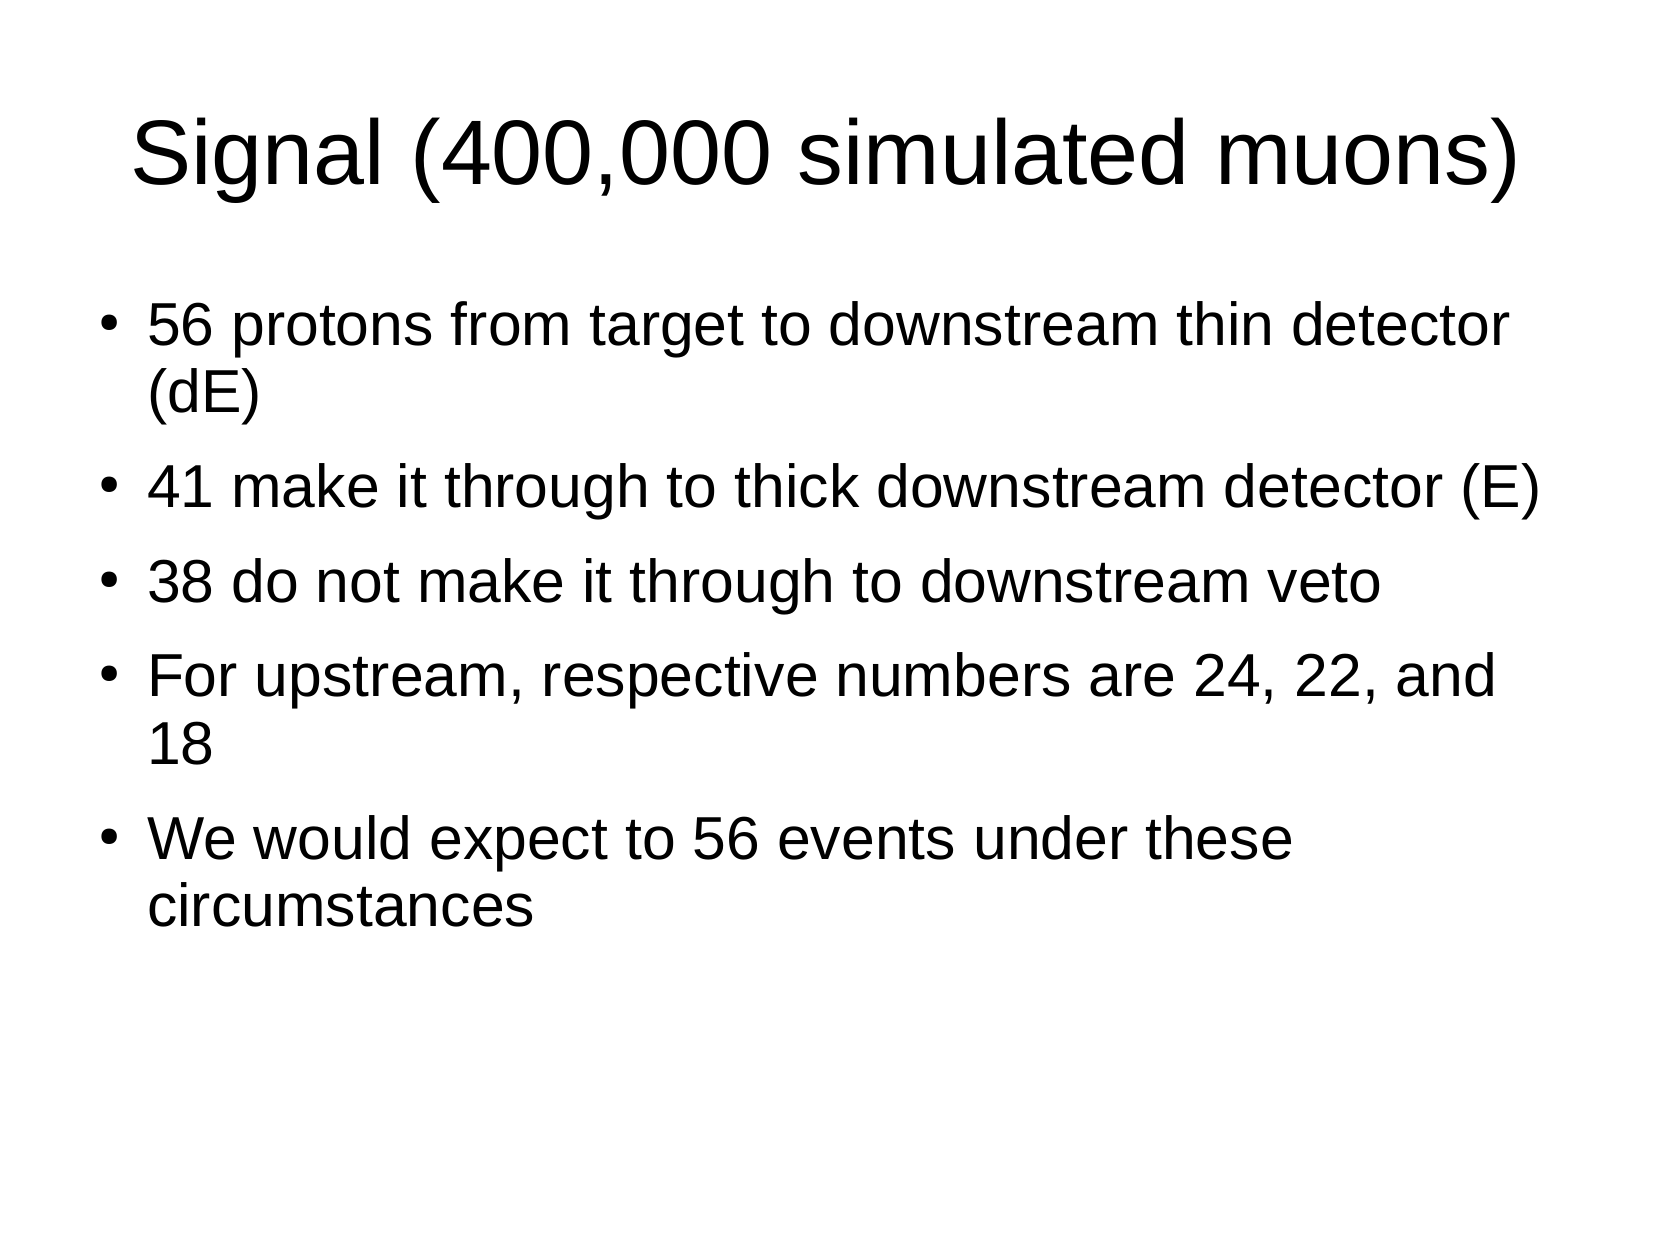

# Signal (400,000 simulated muons)
56 protons from target to downstream thin detector (dE)
41 make it through to thick downstream detector (E)
38 do not make it through to downstream veto
For upstream, respective numbers are 24, 22, and 18
We would expect to 56 events under these circumstances